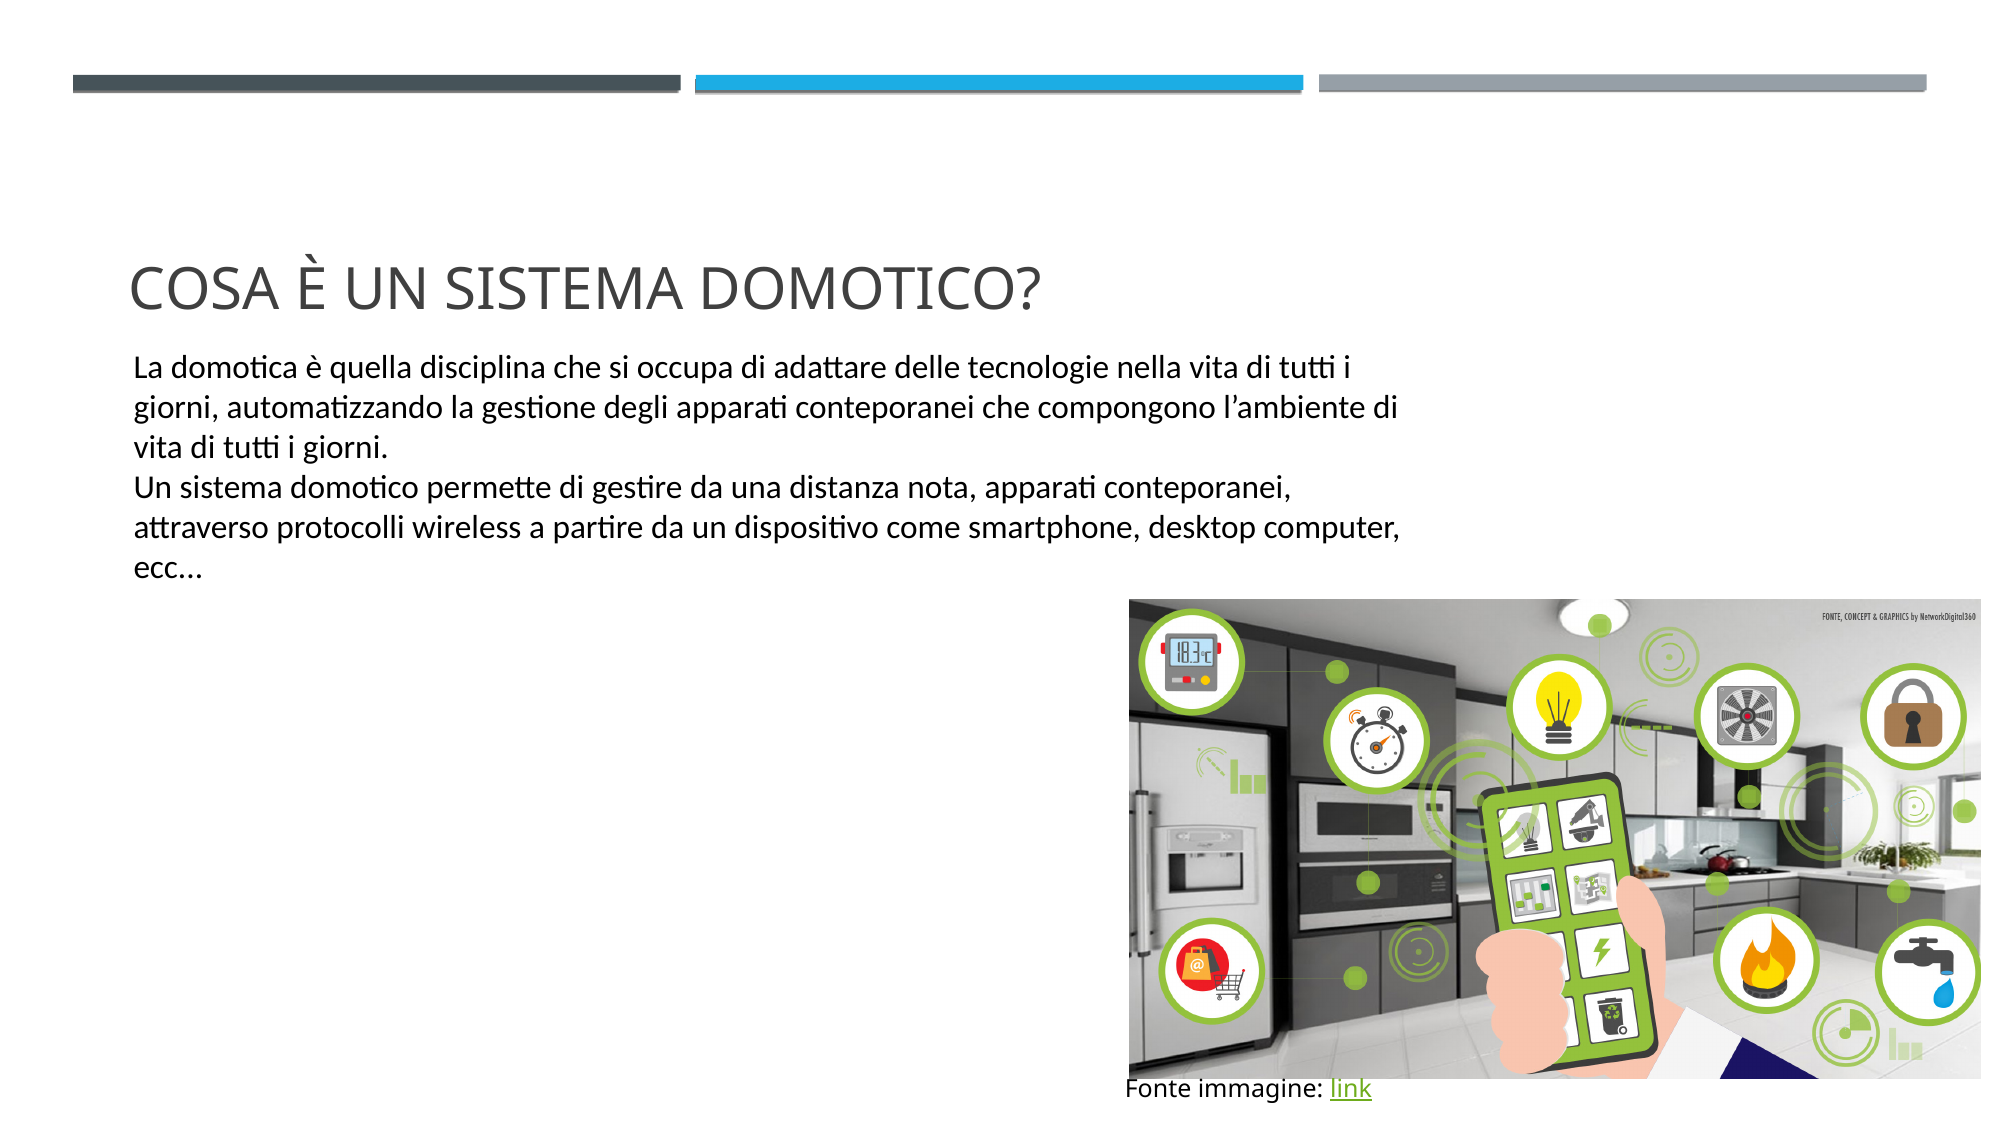

# Cosa è un sistema domotico?
La domotica è quella disciplina che si occupa di adattare delle tecnologie nella vita di tutti i giorni, automatizzando la gestione degli apparati conteporanei che compongono l’ambiente di vita di tutti i giorni.
Un sistema domotico permette di gestire da una distanza nota, apparati conteporanei, attraverso protocolli wireless a partire da un dispositivo come smartphone, desktop computer, ecc...
Fonte immagine: link